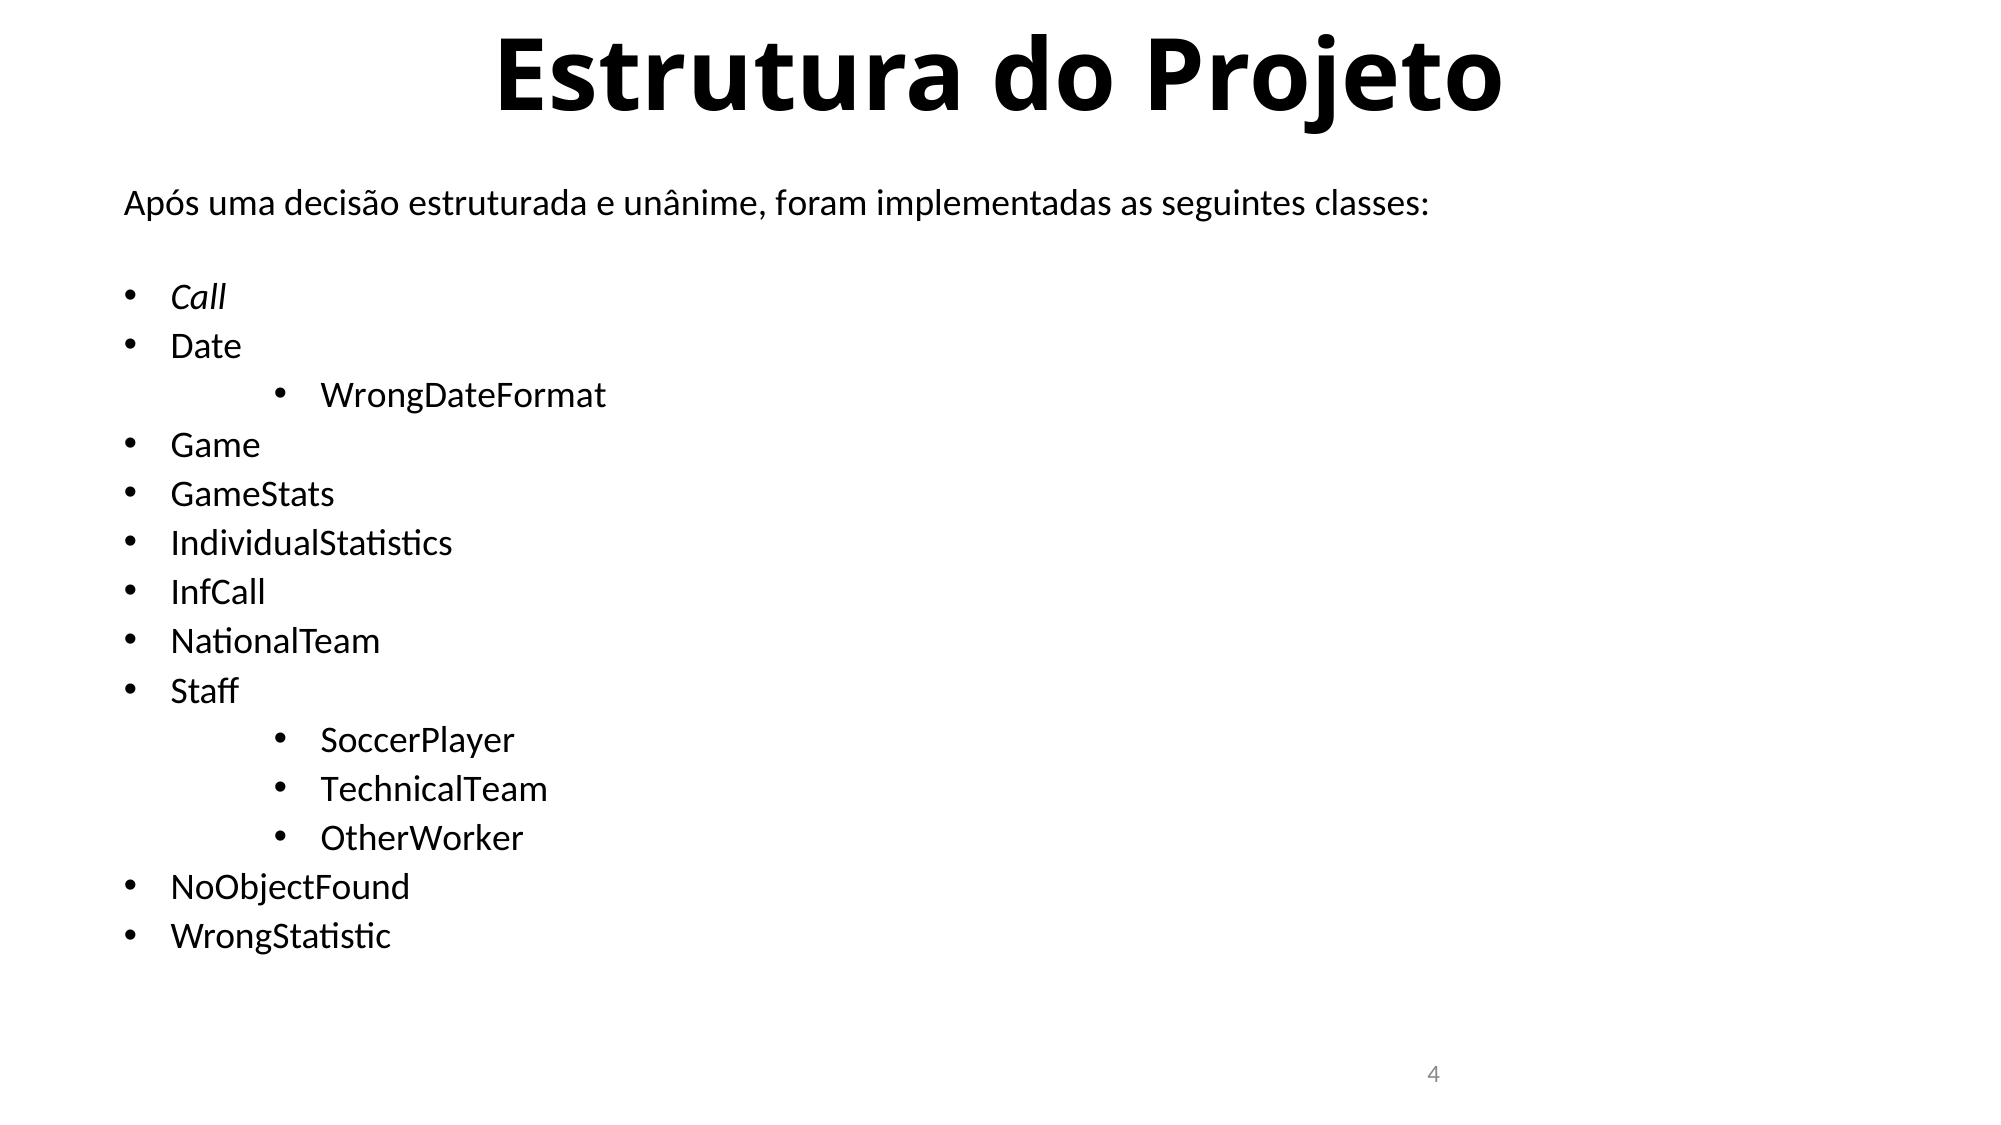

# Estrutura do Projeto
Após uma decisão estruturada e unânime, foram implementadas as seguintes classes:
Call
Date
WrongDateFormat
Game
GameStats
IndividualStatistics
InfCall
NationalTeam
Staff
SoccerPlayer
TechnicalTeam
OtherWorker
NoObjectFound
WrongStatistic